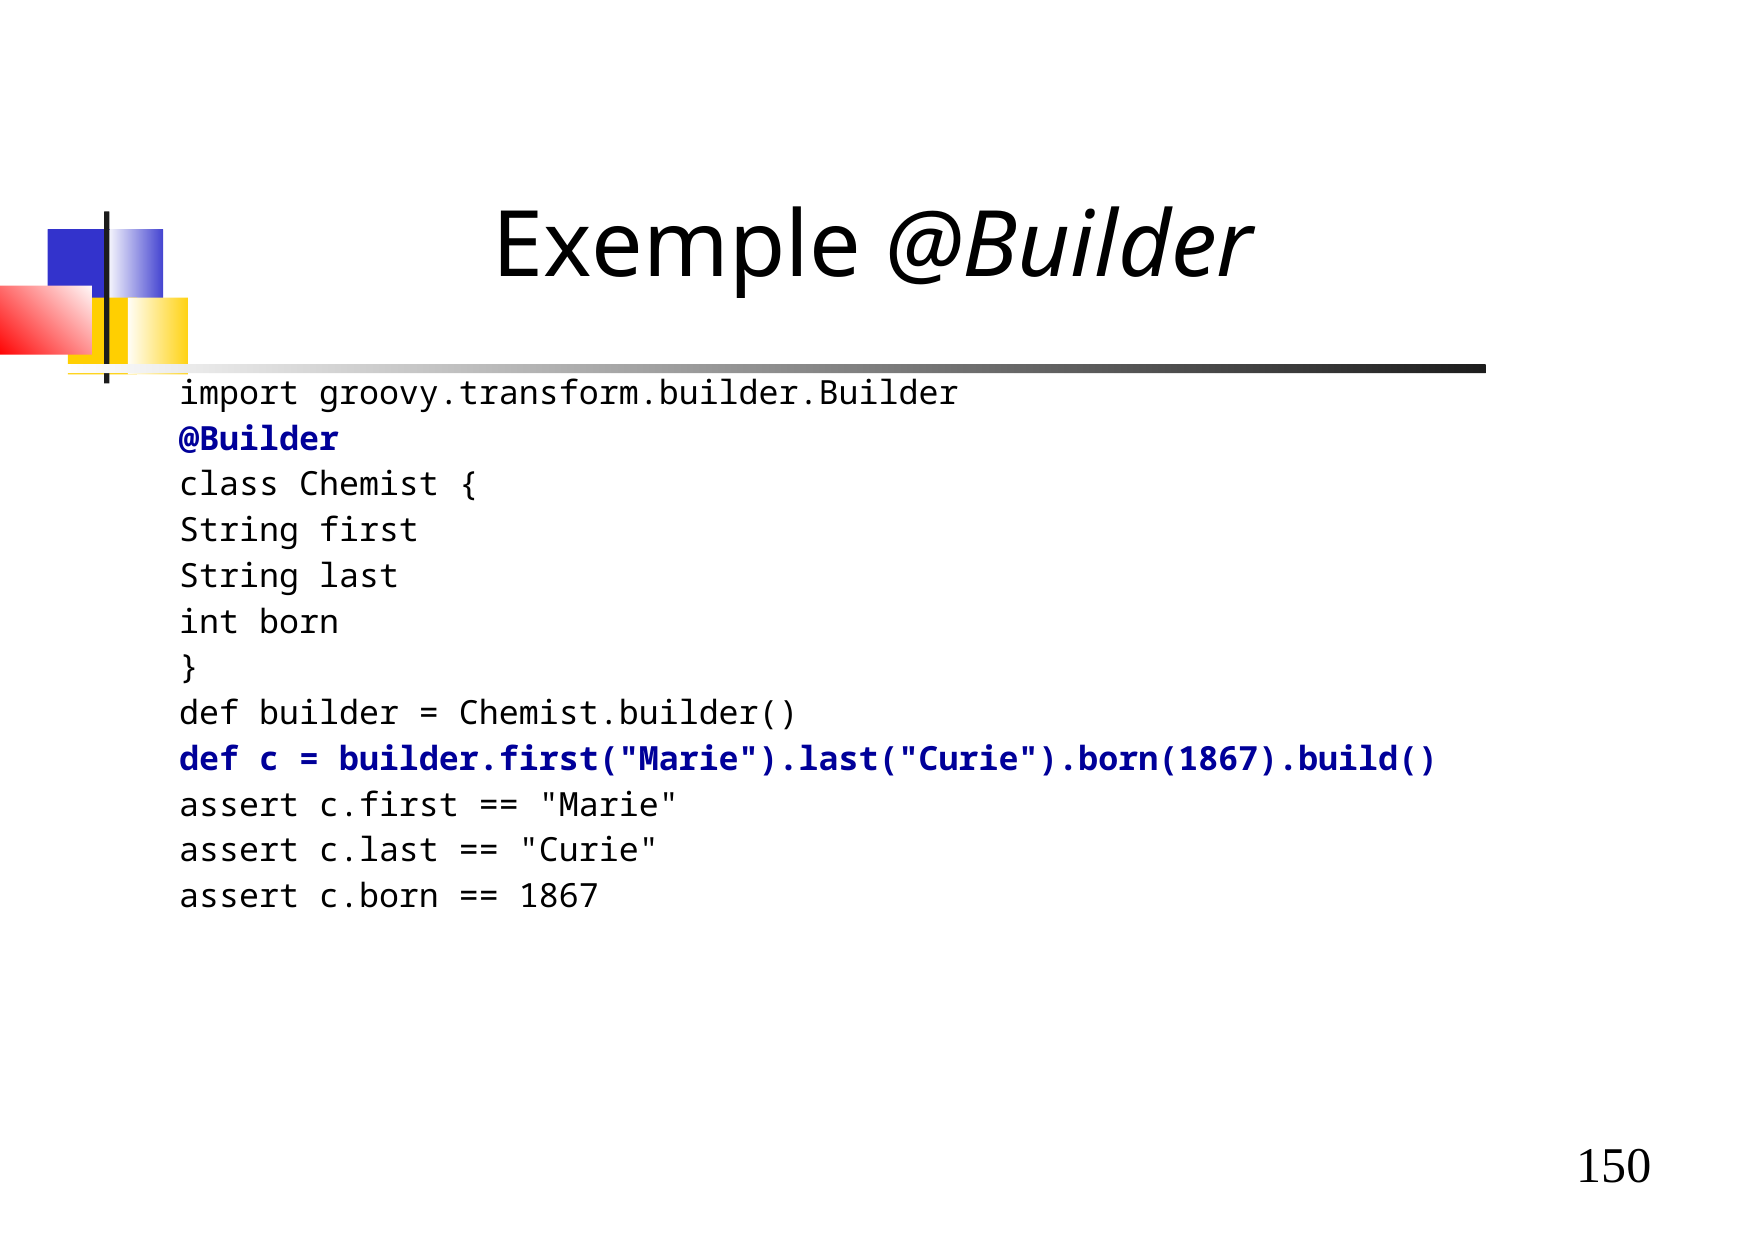

# Exemple @Builder
import groovy.transform.builder.Builder
@Builder
class Chemist {
String first
String last
int born
}
def builder = Chemist.builder()
def c = builder.first("Marie").last("Curie").born(1867).build()
assert c.first == "Marie"
assert c.last == "Curie"
assert c.born == 1867